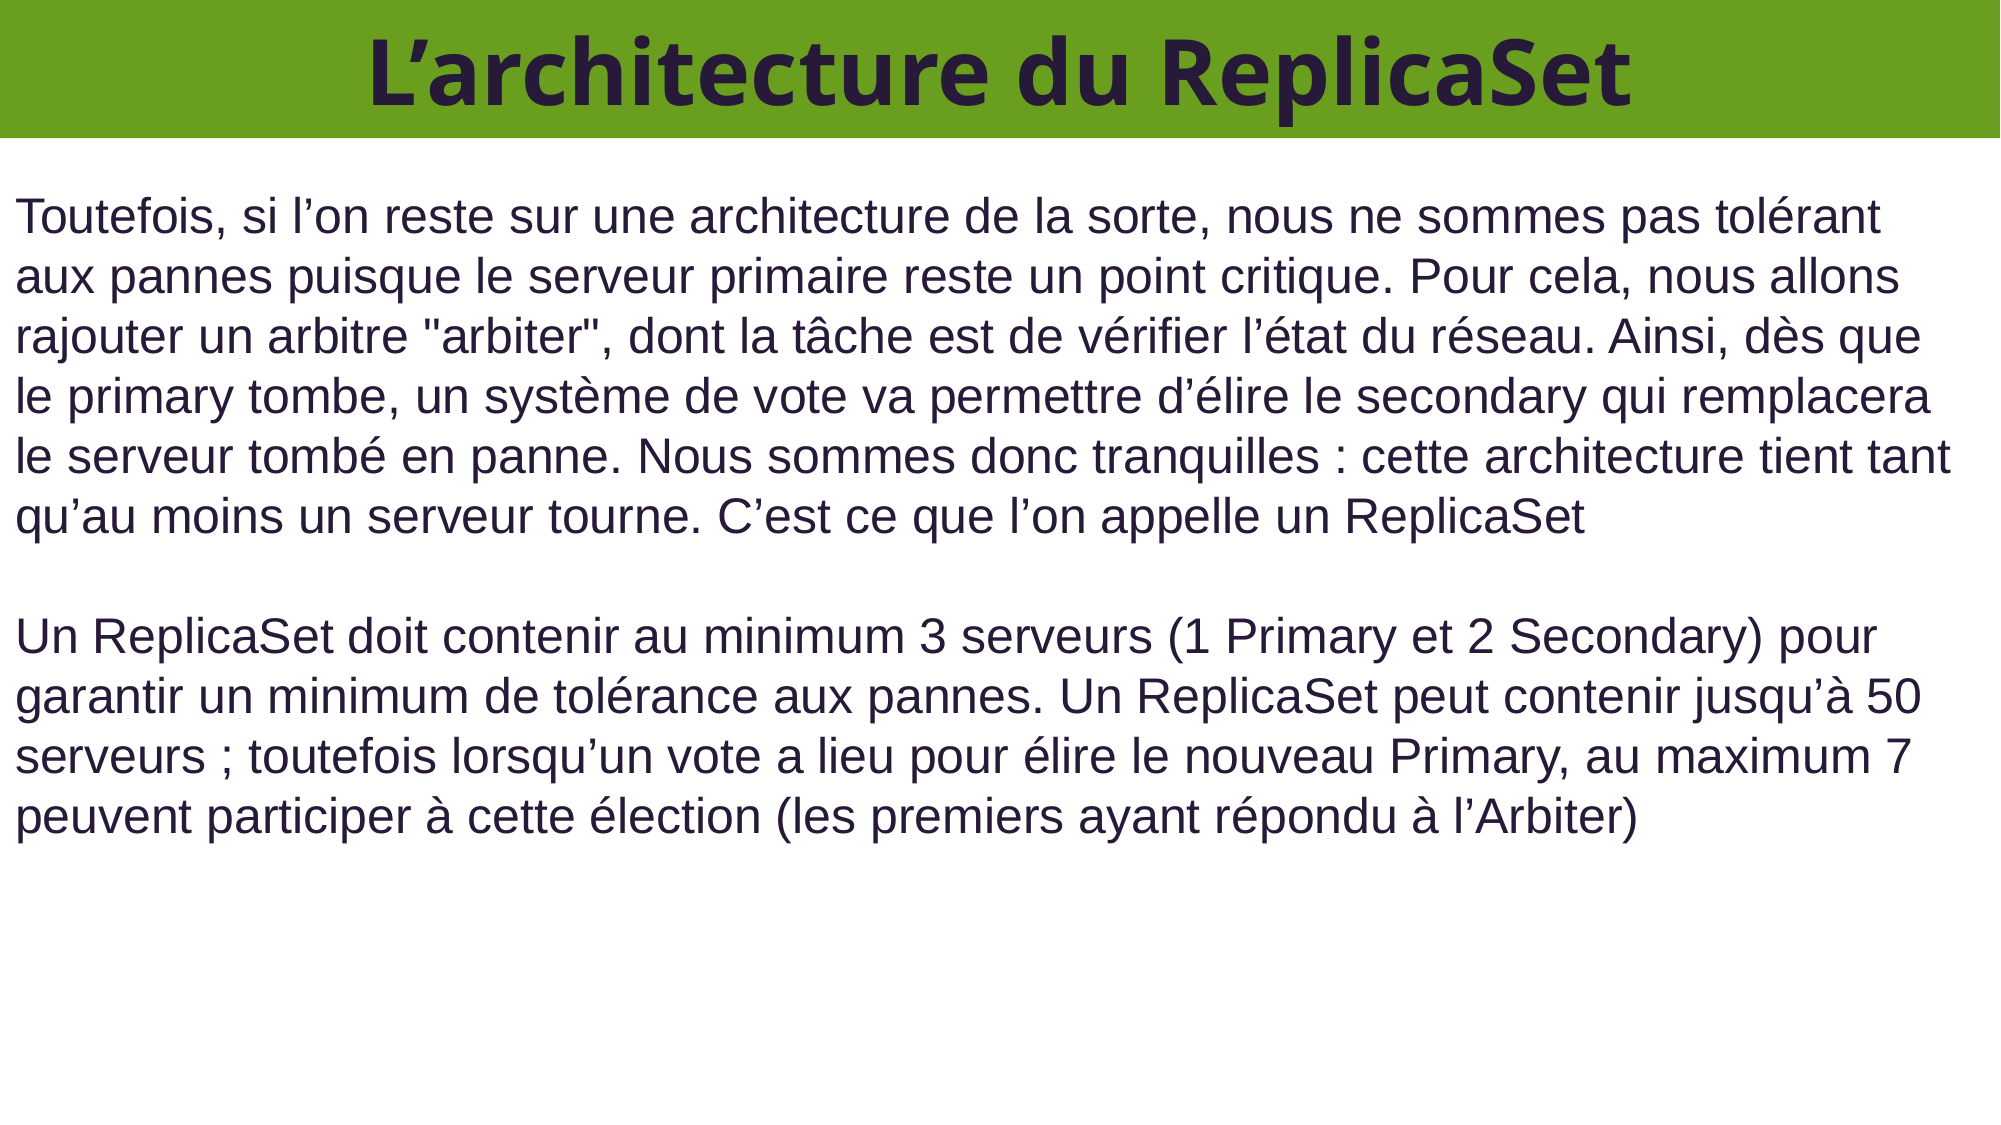

L’architecture du ReplicaSet
Toutefois, si l’on reste sur une architecture de la sorte, nous ne sommes pas tolérant aux pannes puisque le serveur primaire reste un point critique. Pour cela, nous allons rajouter un arbitre "arbiter", dont la tâche est de vérifier l’état du réseau. Ainsi, dès que le primary tombe, un système de vote va permettre d’élire le secondary qui remplacera le serveur tombé en panne. Nous sommes donc tranquilles : cette architecture tient tant qu’au moins un serveur tourne. C’est ce que l’on appelle un ReplicaSet
Un ReplicaSet doit contenir au minimum 3 serveurs (1 Primary et 2 Secondary) pour garantir un minimum de tolérance aux pannes. Un ReplicaSet peut contenir jusqu’à 50 serveurs ; toutefois lorsqu’un vote a lieu pour élire le nouveau Primary, au maximum 7 peuvent participer à cette élection (les premiers ayant répondu à l’Arbiter)